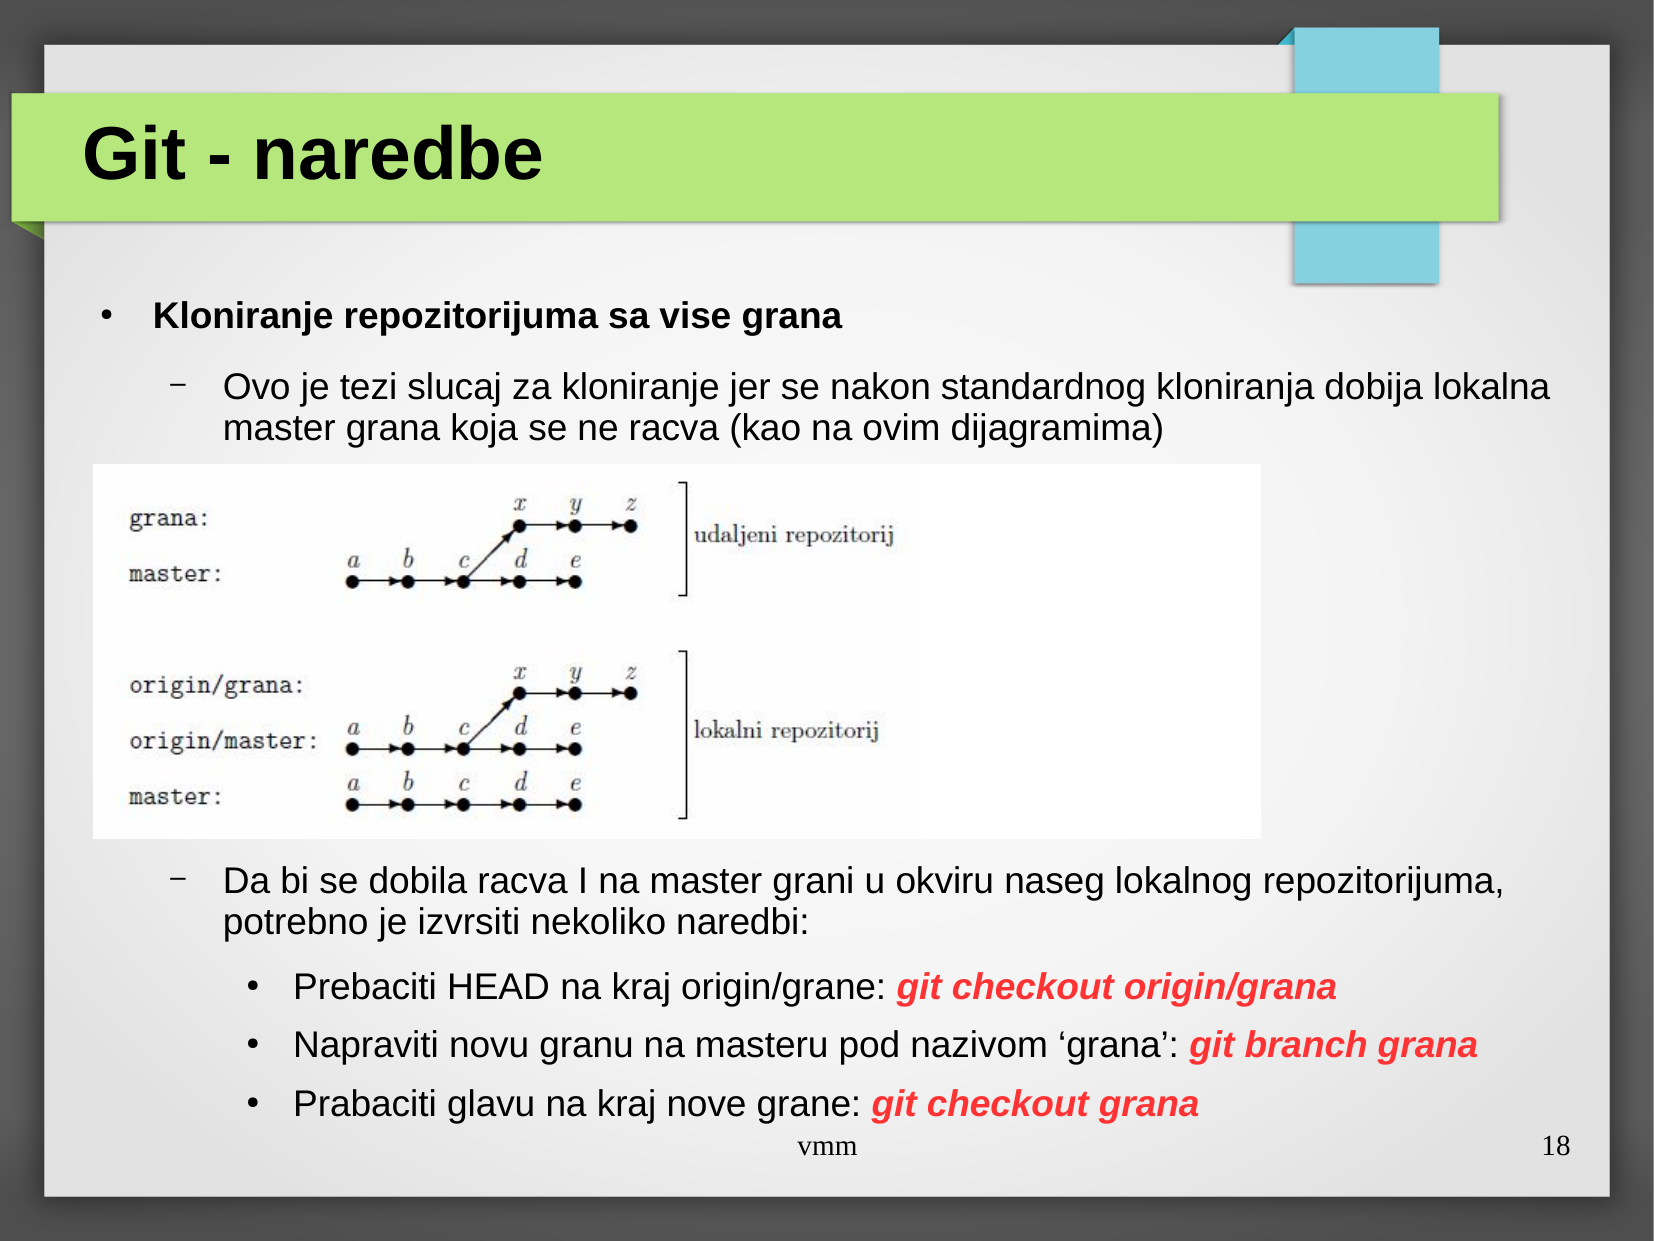

# Git - naredbe
Kloniranje repozitorijuma sa vise grana
Ovo je tezi slucaj za kloniranje jer se nakon standardnog kloniranja dobija lokalna master grana koja se ne racva (kao na ovim dijagramima)
Da bi se dobila racva I na master grani u okviru naseg lokalnog repozitorijuma, potrebno je izvrsiti nekoliko naredbi:
Prebaciti HEAD na kraj origin/grane: git checkout origin/grana
Napraviti novu granu na masteru pod nazivom ‘grana’: git branch grana
Prabaciti glavu na kraj nove grane: git checkout grana
vmm
18